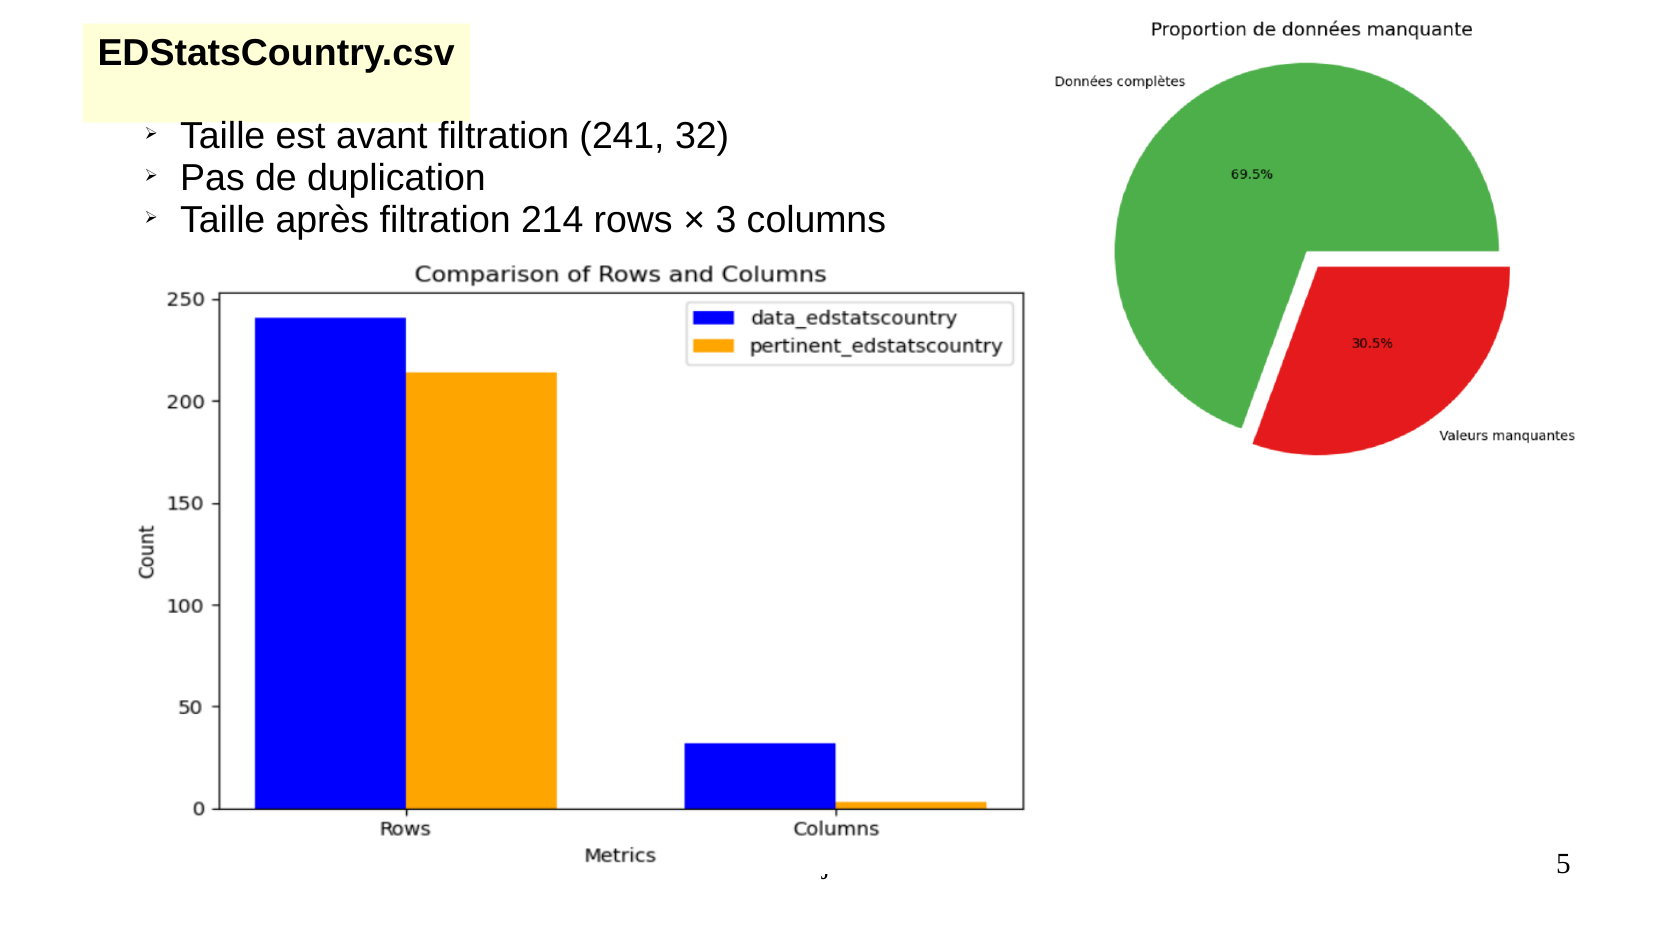

EDStatsCountry.csv
Taille est avant filtration (241, 32)
Pas de duplication
Taille après filtration 214 rows × 3 columns
Projet 2
5